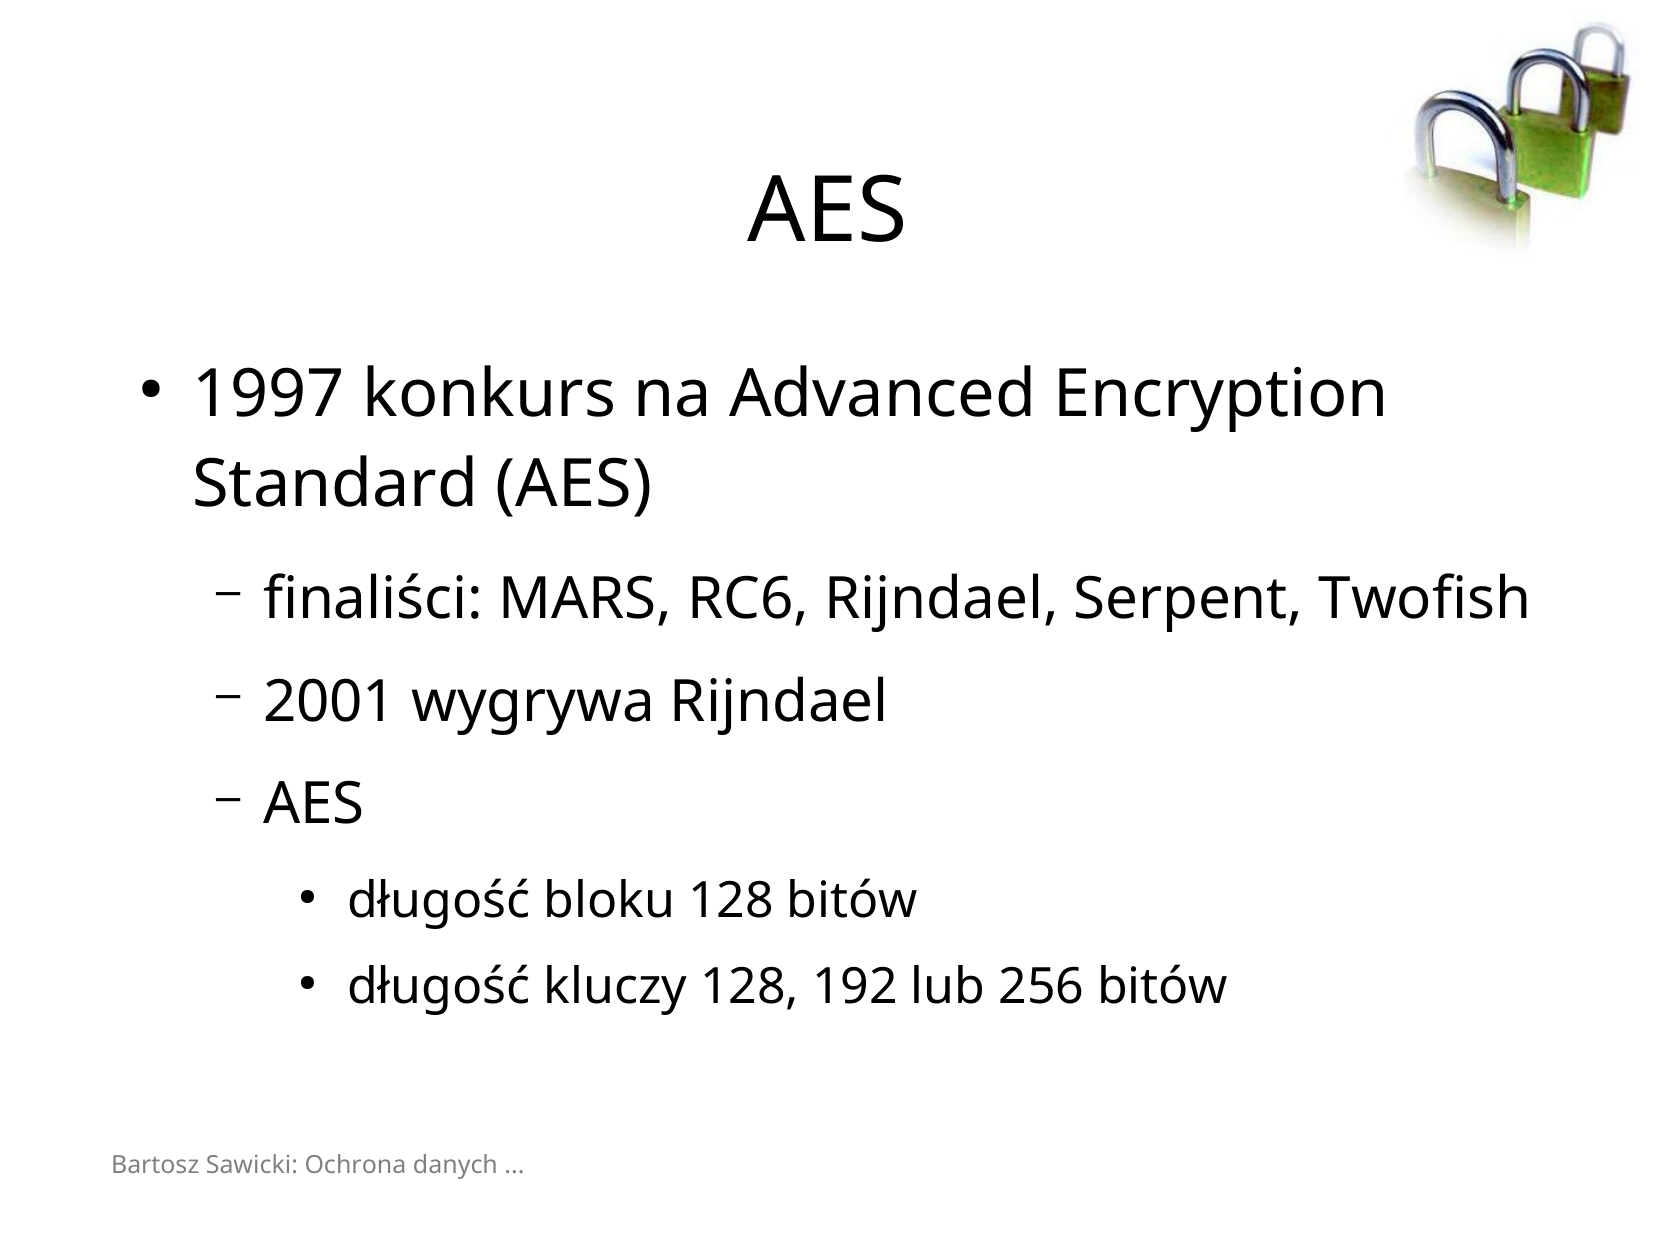

# AES
1997 konkurs na Advanced Encryption Standard (AES)
finaliści: MARS, RC6, Rijndael, Serpent, Twofish
2001 wygrywa Rijndael
AES
 długość bloku 128 bitów
 długość kluczy 128, 192 lub 256 bitów